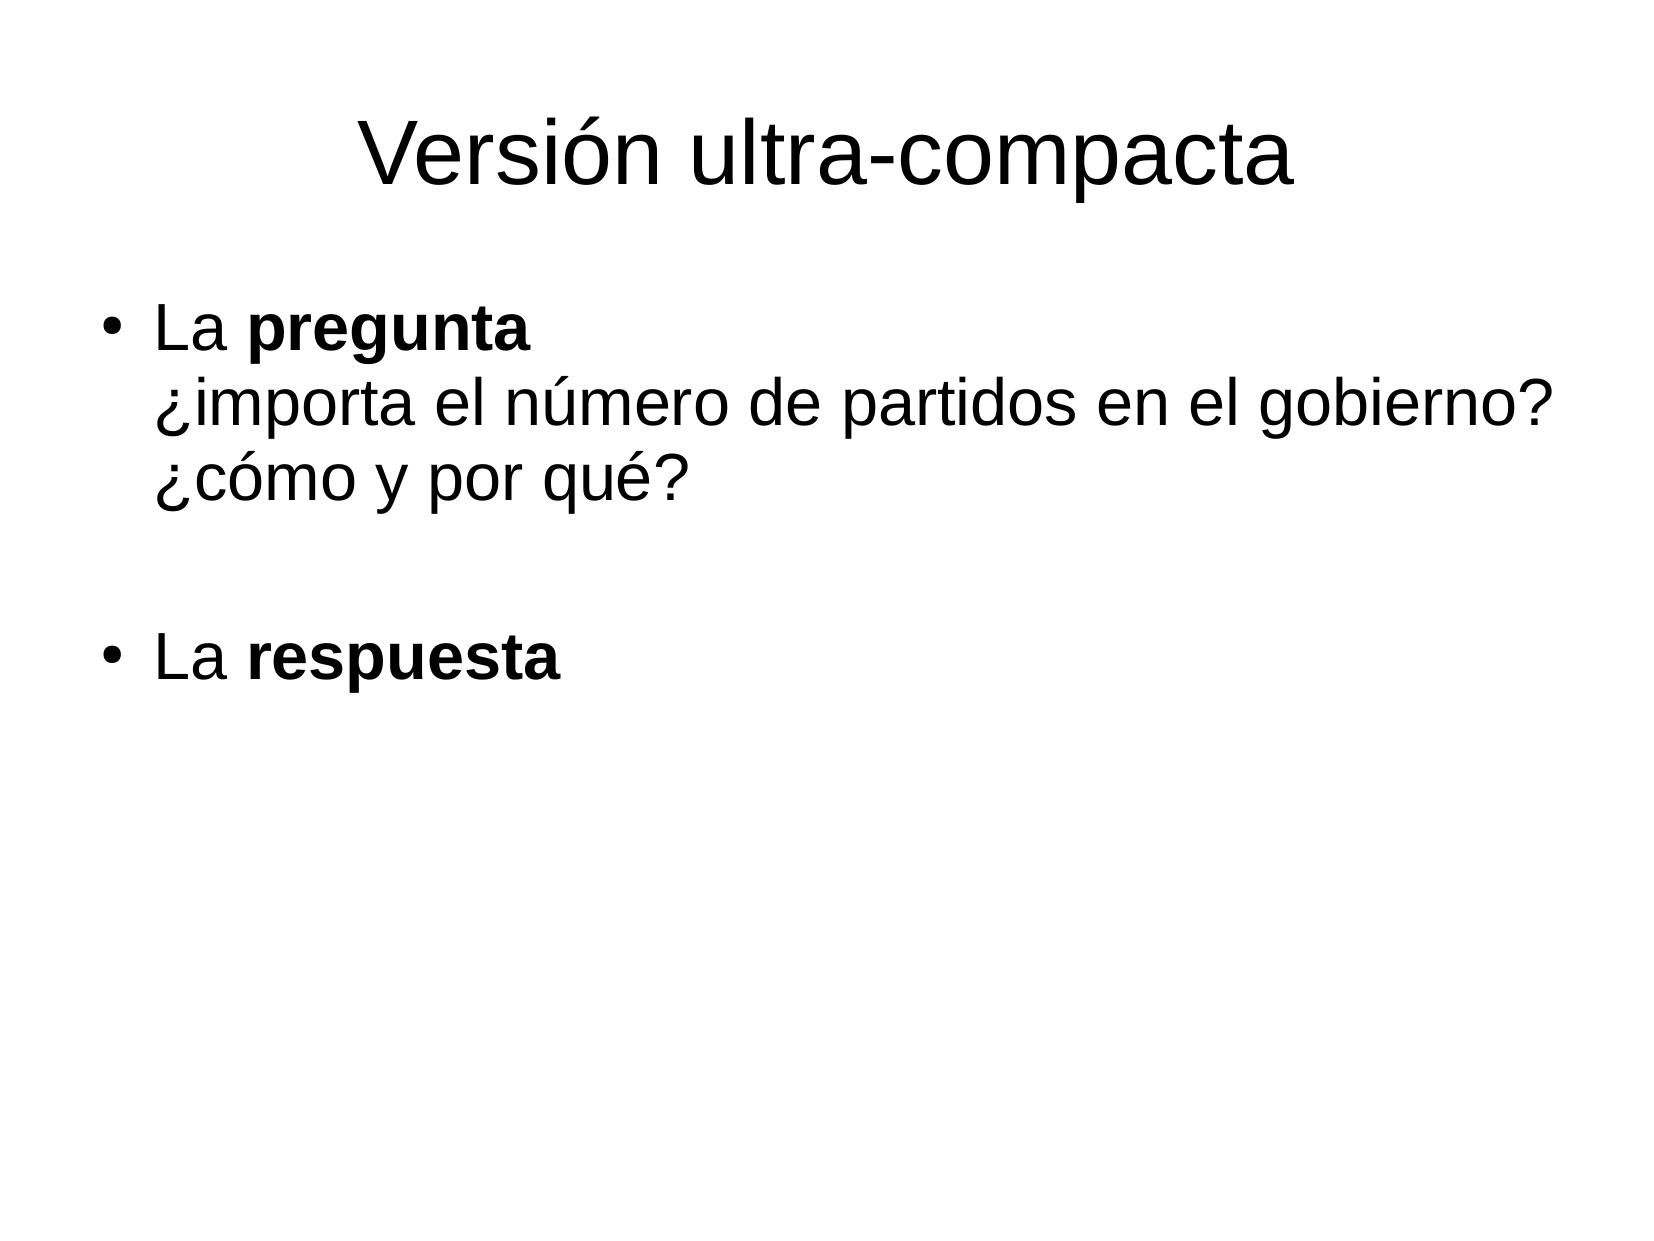

# Versión ultra-compacta
La pregunta
¿importa el número de partidos en el gobierno?
¿cómo y por qué?
La respuesta